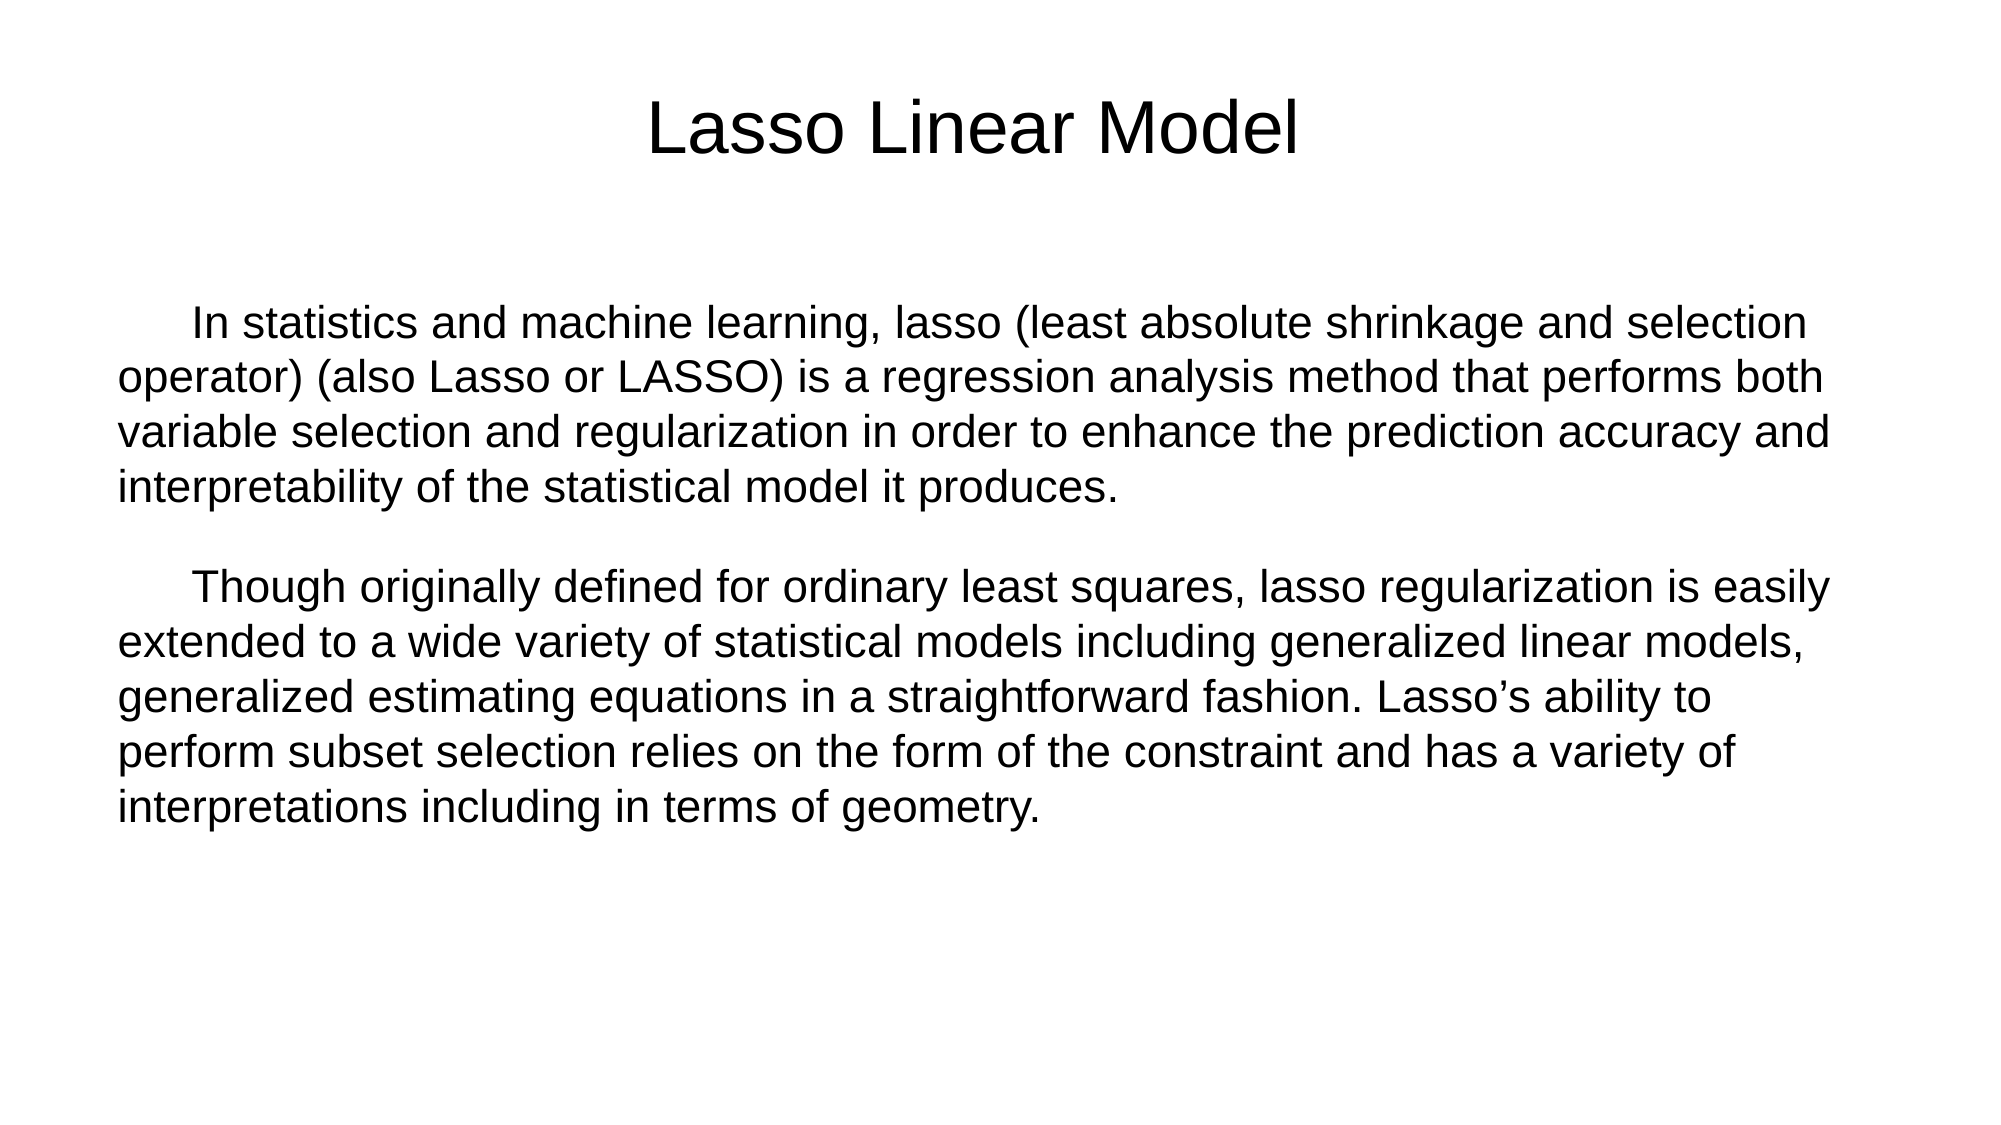

Lasso Linear Model
	In statistics and machine learning, lasso (least absolute shrinkage and selection operator) (also Lasso or LASSO) is a regression analysis method that performs both variable selection and regularization in order to enhance the prediction accuracy and interpretability of the statistical model it produces.
	Though originally defined for ordinary least squares, lasso regularization is easily extended to a wide variety of statistical models including generalized linear models, generalized estimating equations in a straightforward fashion. Lasso’s ability to perform subset selection relies on the form of the constraint and has a variety of interpretations including in terms of geometry.